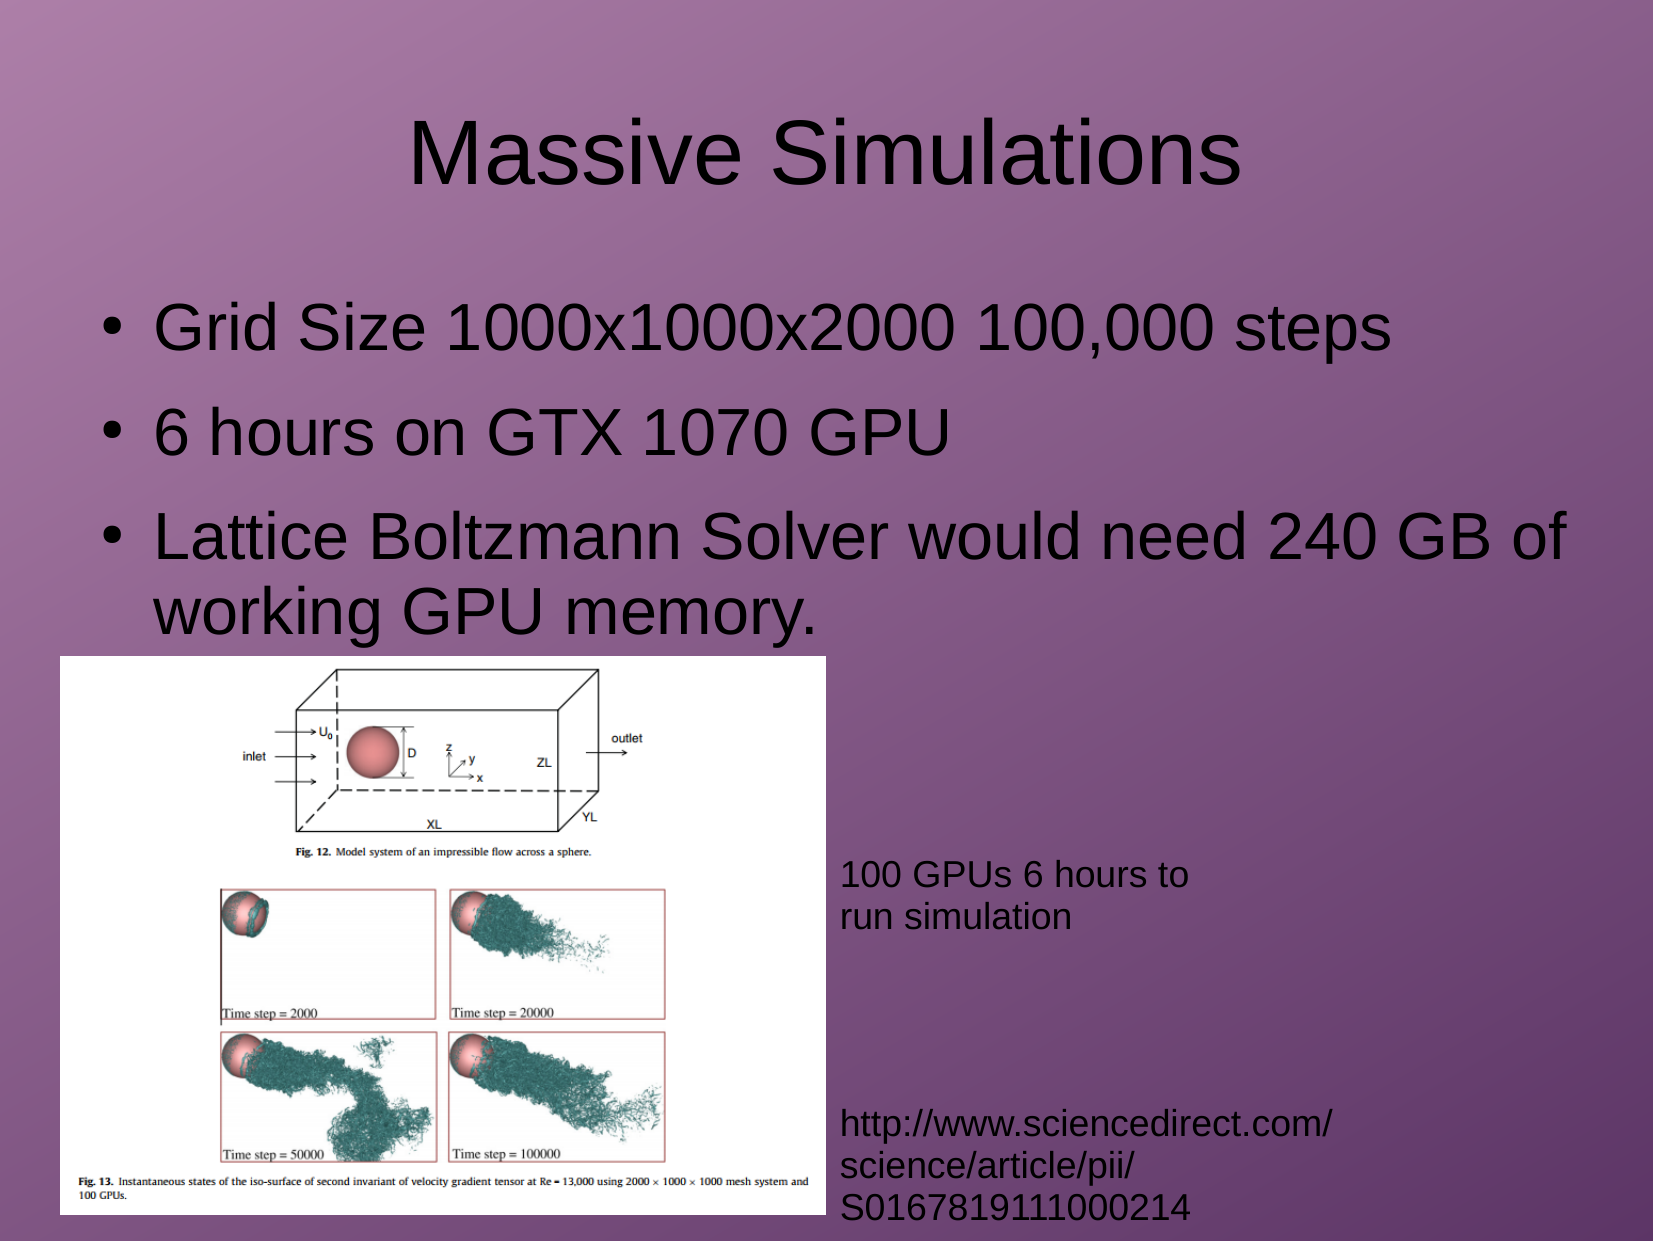

# Massive Simulations
Grid Size 1000x1000x2000 100,000 steps
6 hours on GTX 1070 GPU
Lattice Boltzmann Solver would need 240 GB of working GPU memory.
100 GPUs 6 hours to run simulation
http://www.sciencedirect.com/science/article/pii/S0167819111000214